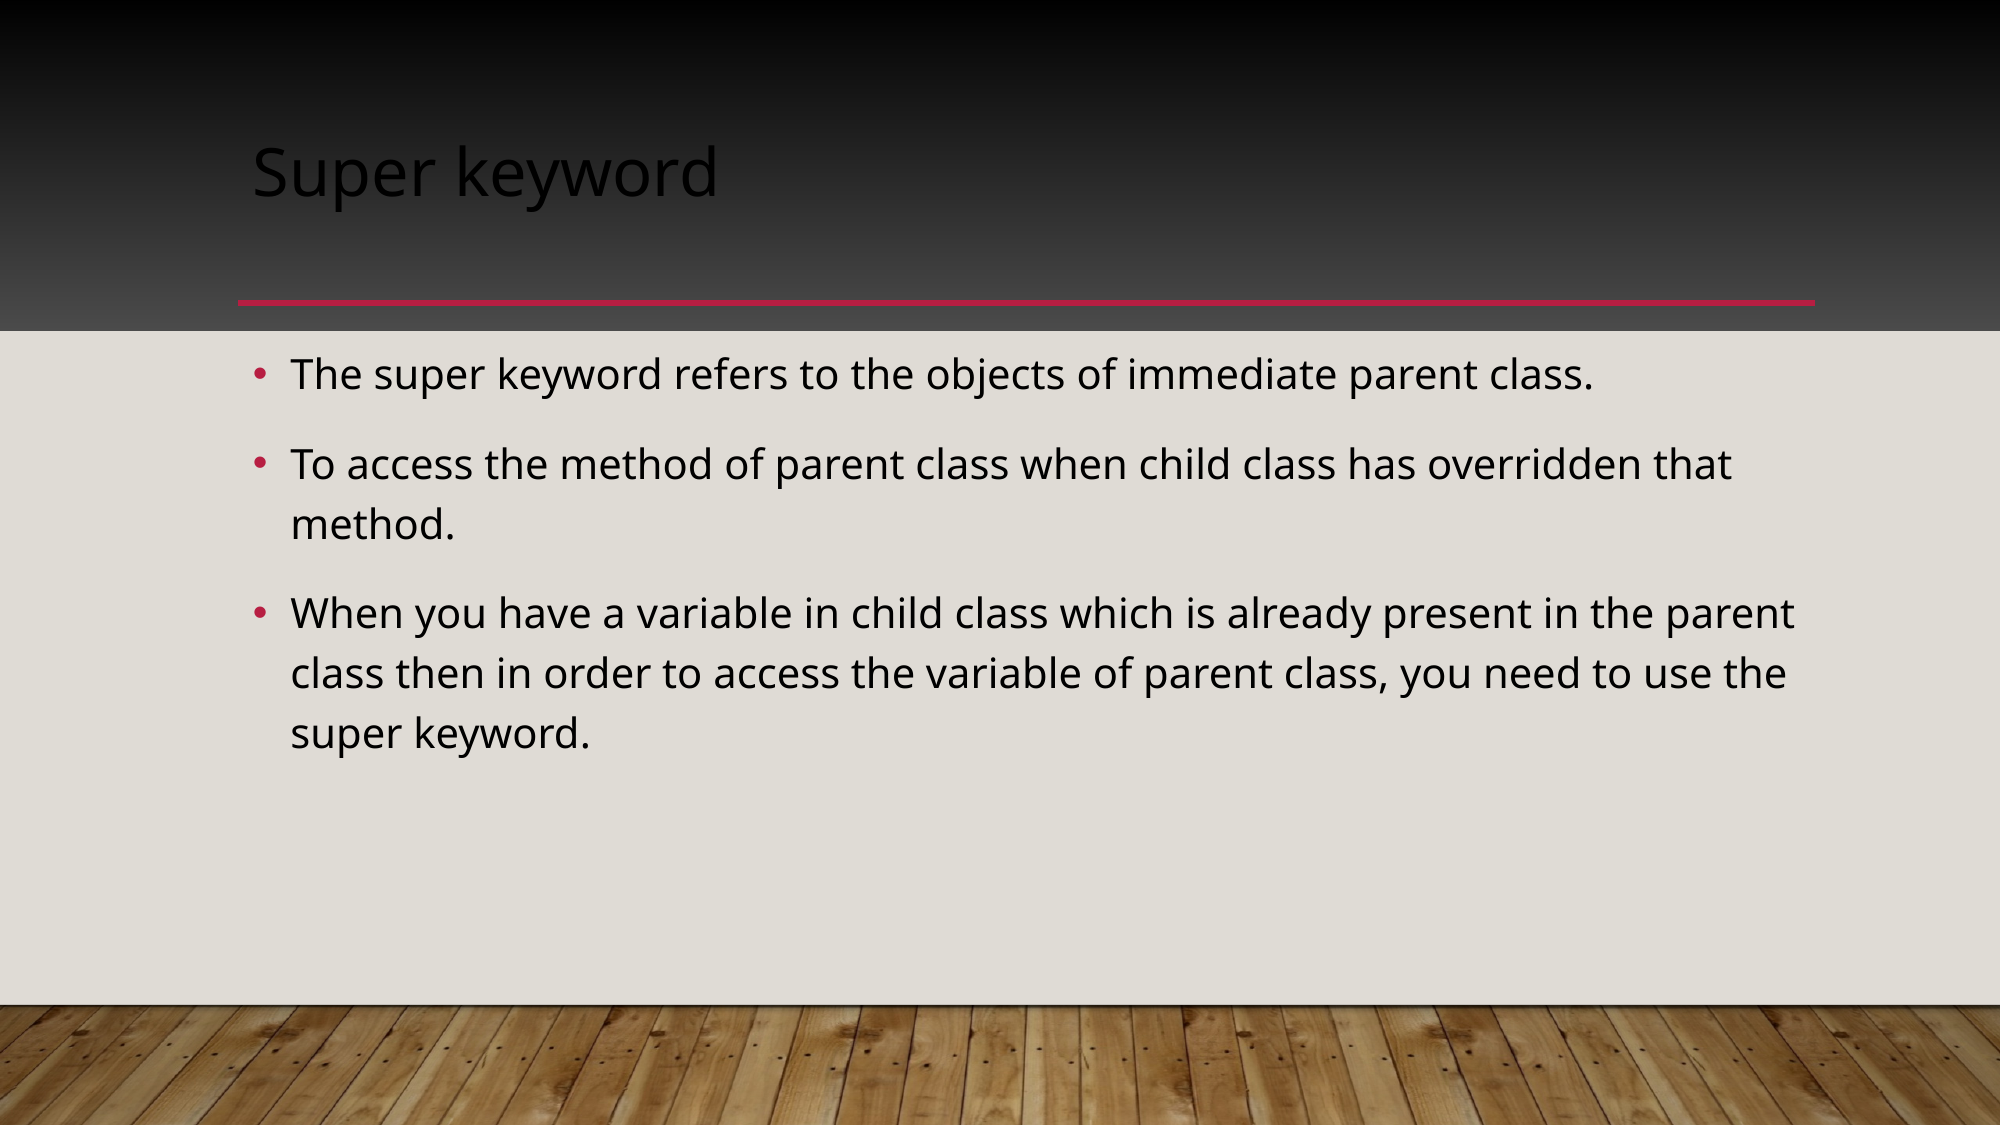

# Super keyword
The super keyword refers to the objects of immediate parent class.
To access the method of parent class when child class has overridden that method.
When you have a variable in child class which is already present in the parent class then in order to access the variable of parent class, you need to use the super keyword.